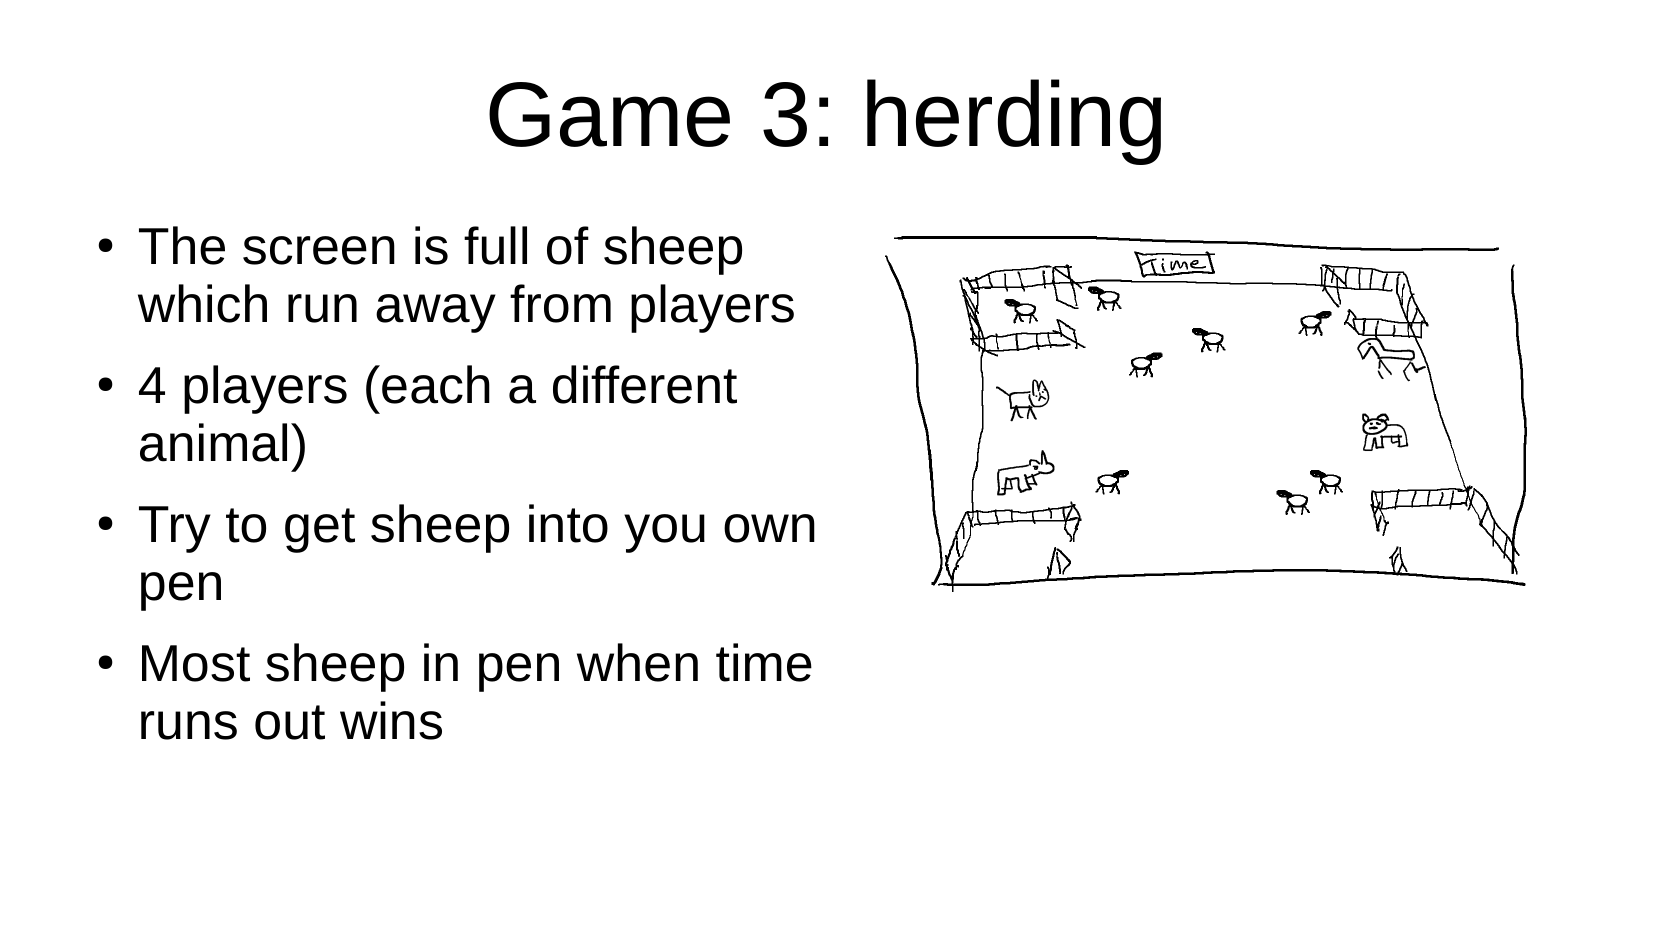

# Game 3: herding
The screen is full of sheep which run away from players
4 players (each a different animal)
Try to get sheep into you own pen
Most sheep in pen when time runs out wins